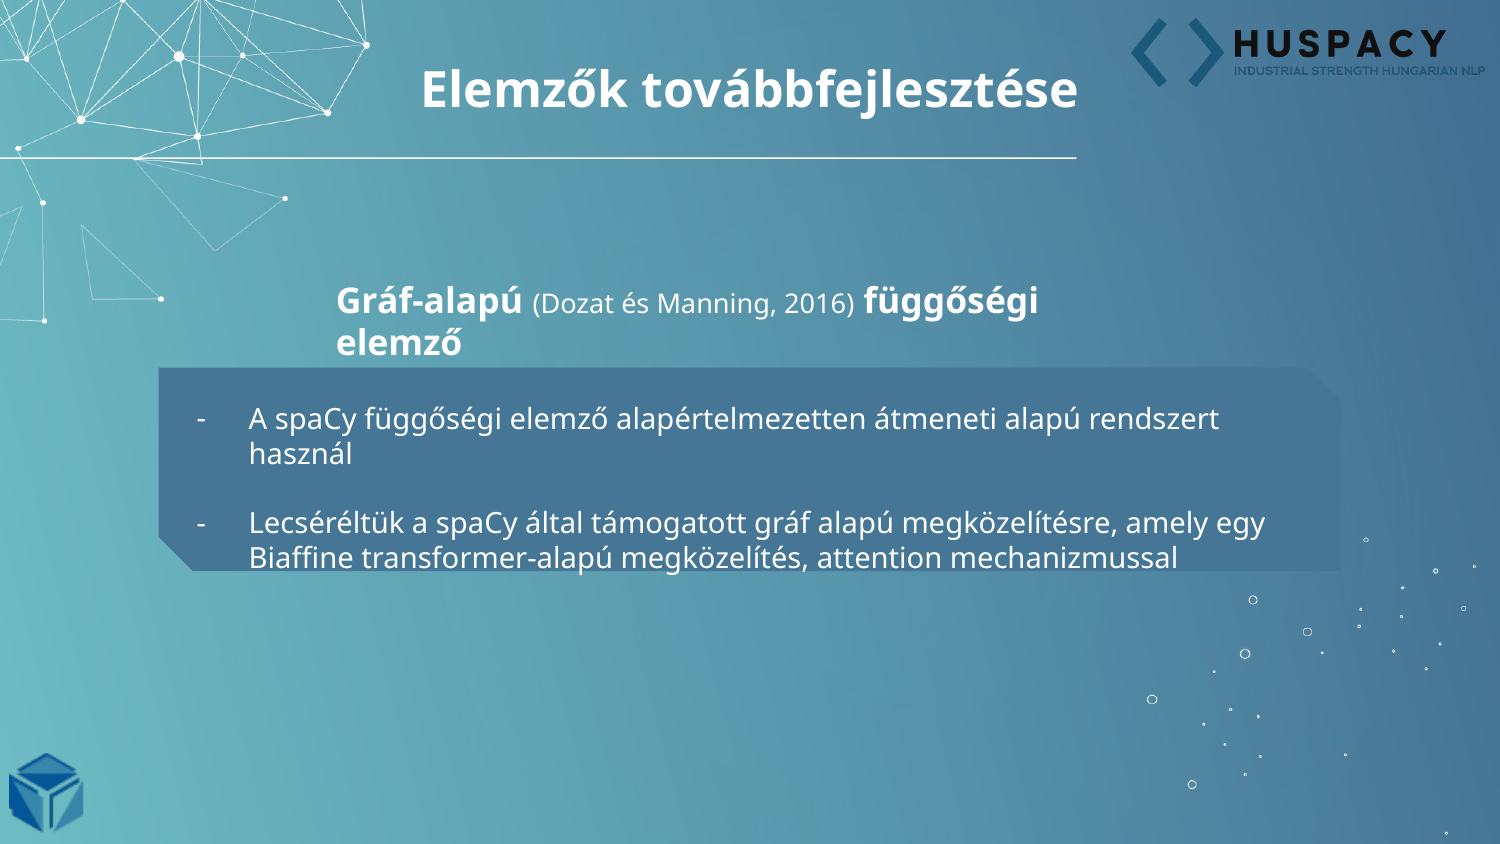

# Elemzők továbbfejlesztése
Gráf-alapú (Dozat és Manning, 2016) függőségi elemző
A spaCy függőségi elemző alapértelmezetten átmeneti alapú rendszert használ
Lecséréltük a spaCy által támogatott gráf alapú megközelítésre, amely egy Biaffine transformer-alapú megközelítés, attention mechanizmussal